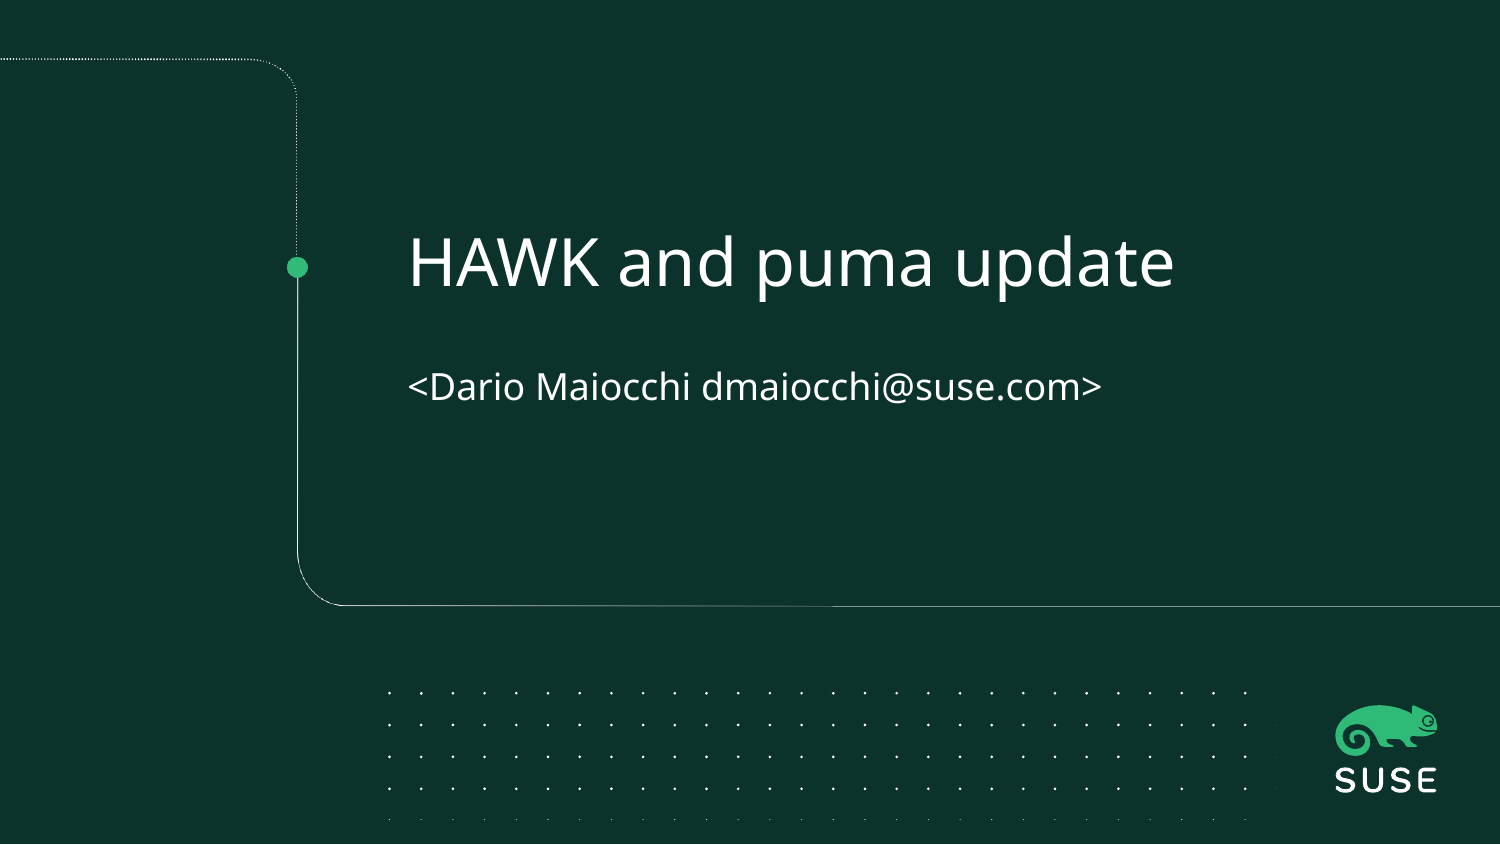

# HAWK and puma update
<Dario Maiocchi dmaiocchi@suse.com>